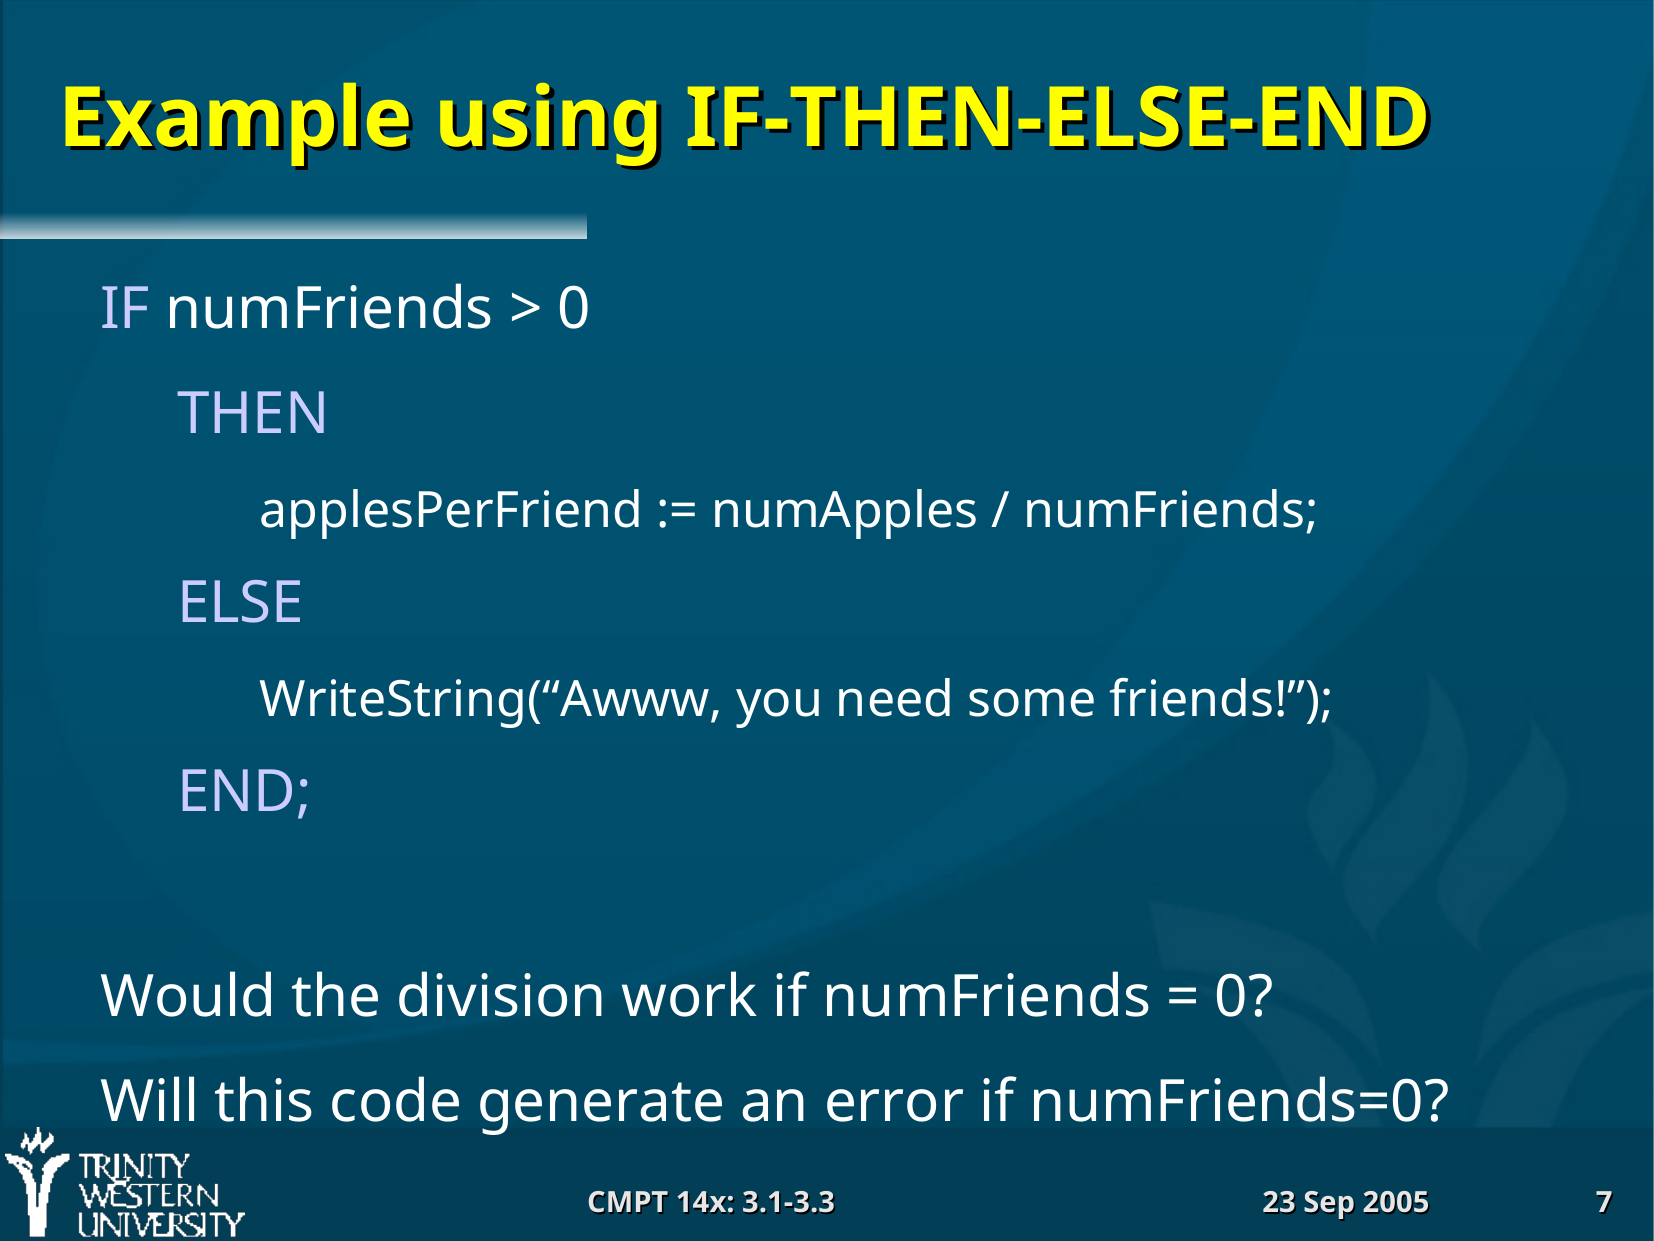

# Example using IF-THEN-ELSE-END
IF numFriends > 0
THEN
applesPerFriend := numApples / numFriends;
ELSE
WriteString(“Awww, you need some friends!”);
END;
Would the division work if numFriends = 0?
Will this code generate an error if numFriends=0?
CMPT 14x: 3.1-3.3
23 Sep 2005
7